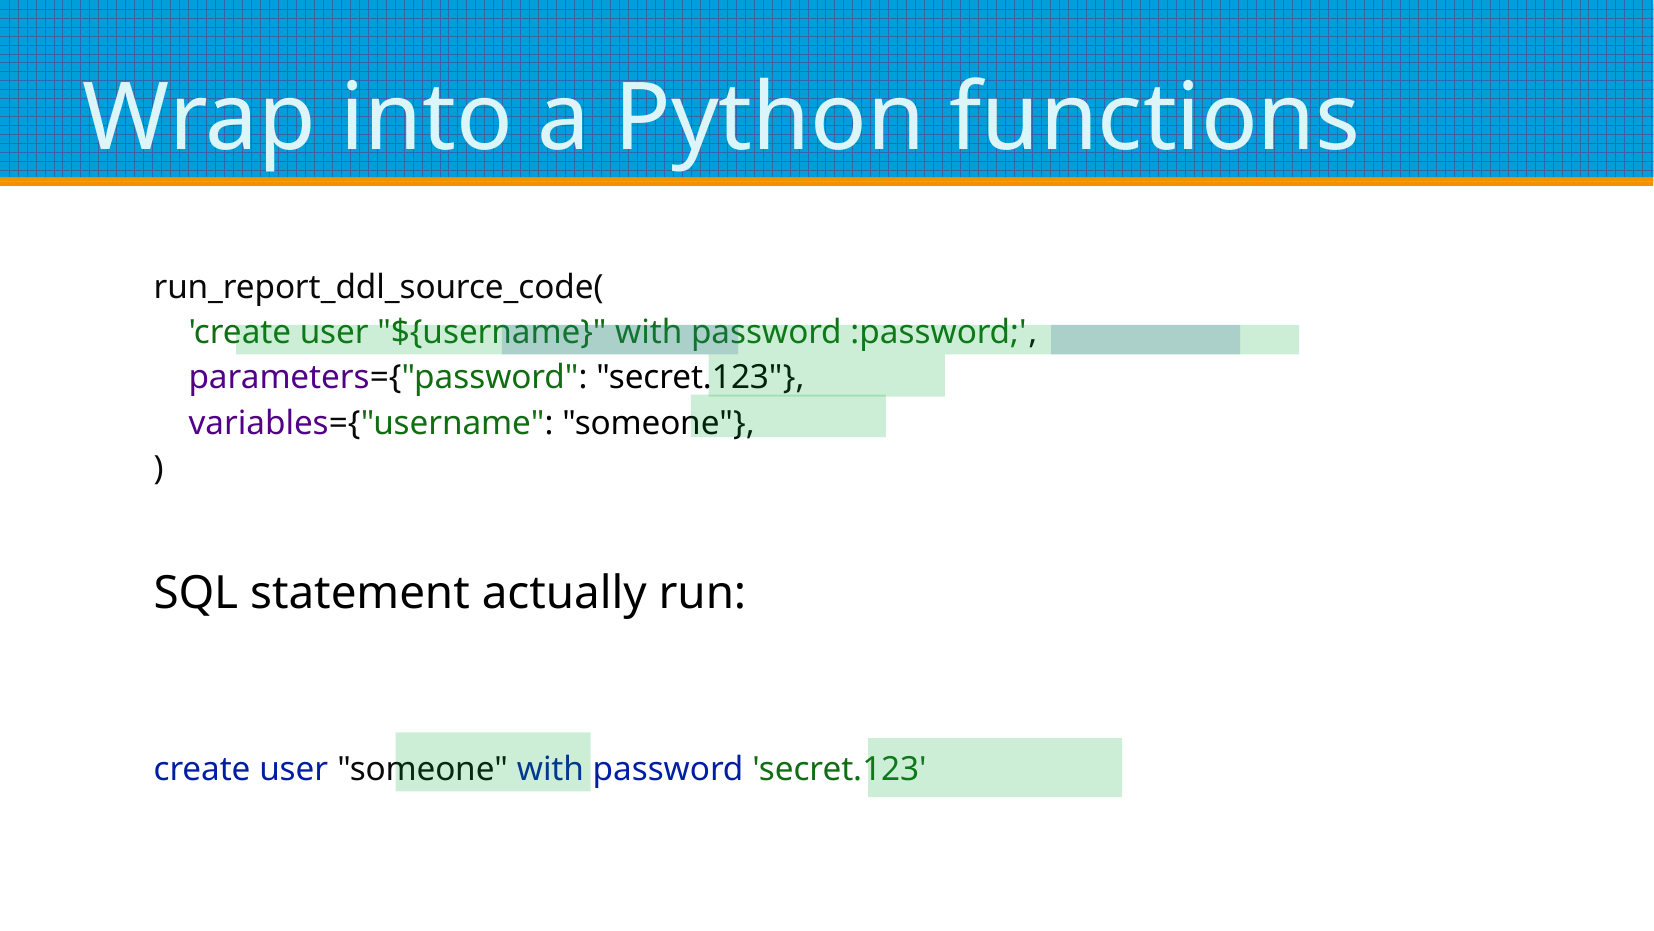

# Wrap into a Python functions
run_report_ddl_source_code(
 'create user "${username}" with password :password;',
 parameters={"password": "secret.123"},
 variables={"username": "someone"},
)
SQL statement actually run:
create user "someone" with password 'secret.123'